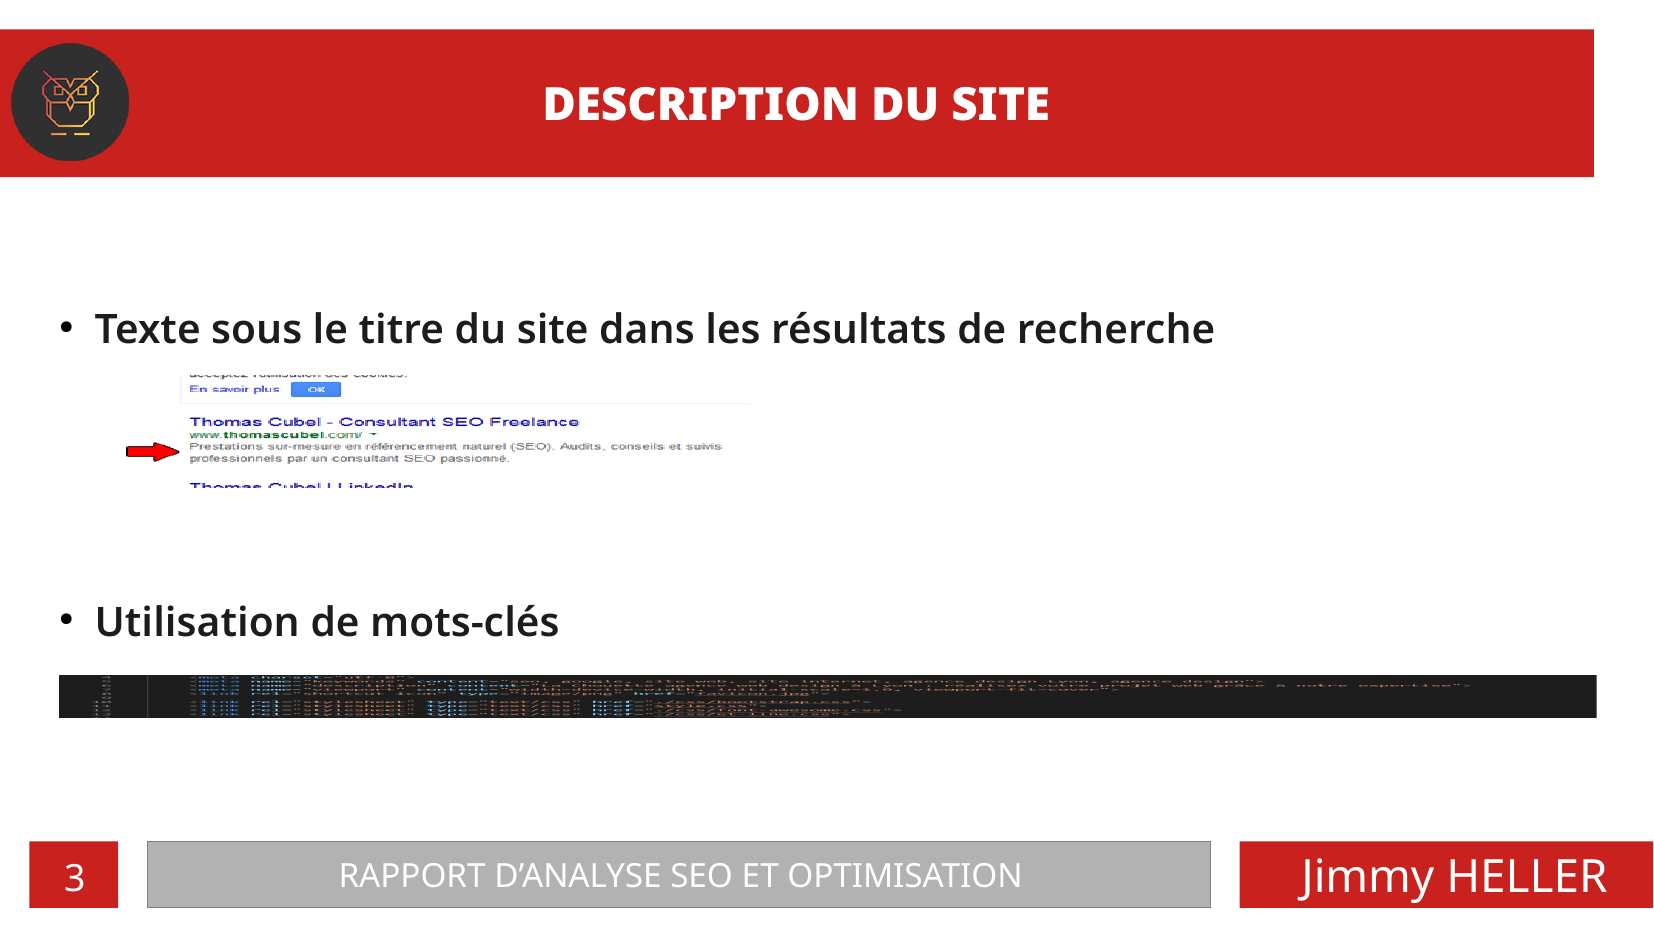

# DESCRIPTION DU SITE
Texte sous le titre du site dans les résultats de recherche
Utilisation de mots-clés
RAPPORT D’ANALYSE SEO ET OPTIMISATION
3
Jimmy HELLER